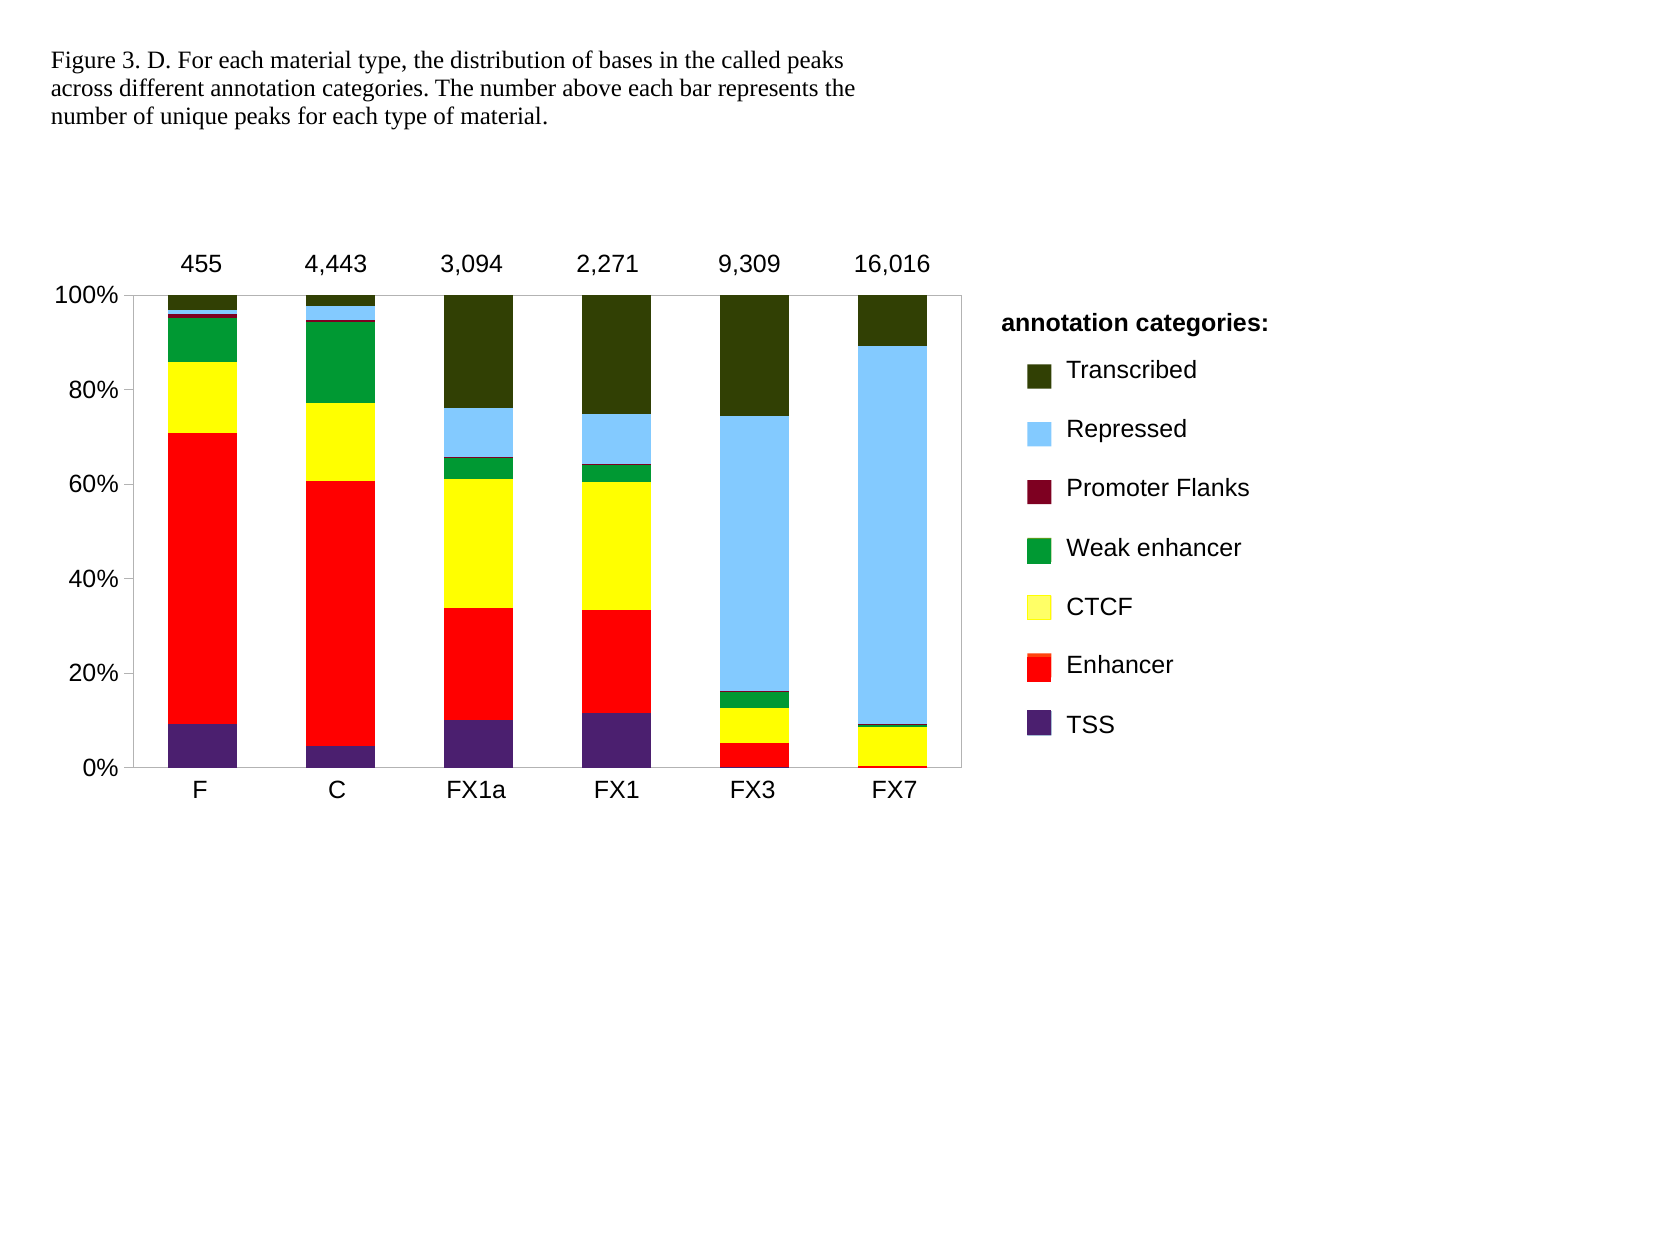

Figure 3. D. For each material type, the distribution of bases in the called peaks
across different annotation categories. The number above each bar represents the
number of unique peaks for each type of material.
455
4,443
3,094
2,271
9,309
16,016
### Chart
| Category | TSS.bed | E.bed | CTCF.bed | WE.bed | PF.bed | R.bed | T.bed |
|---|---|---|---|---|---|---|---|
| fresh | 15392.0 | 102147.0 | 24758.0 | 15348.0 | 1495.0 | 1426.0 | 5151.0 |
| frozen | 79312.0 | 988393.0 | 291757.0 | 300574.0 | 5751.0 | 52159.0 | 40899.0 |
| fx1a | 115514.0 | 271180.0 | 314708.0 | 49260.0 | 2814.0 | 119617.0 | 273375.0 |
| fx1 | 91803.0 | 173395.0 | 214920.0 | 27472.0 | 1680.0 | 84718.0 | 199039.0 |
| fx3 | 2863.0 | 83957.0 | 121425.0 | 54753.0 | 2280.0 | 956837.0 | 420141.0 |
| fx7 | 0.0 | 6544.0 | 142470.0 | 8475.0 | 1805.0 | 1396188.0 | 187062.0 |annotation categories:
Transcribed
Repressed
Promoter Flanks
Weak enhancer
CTCF
Enhancer
TSS
F
C
FX1a
FX1
FX3
FX7